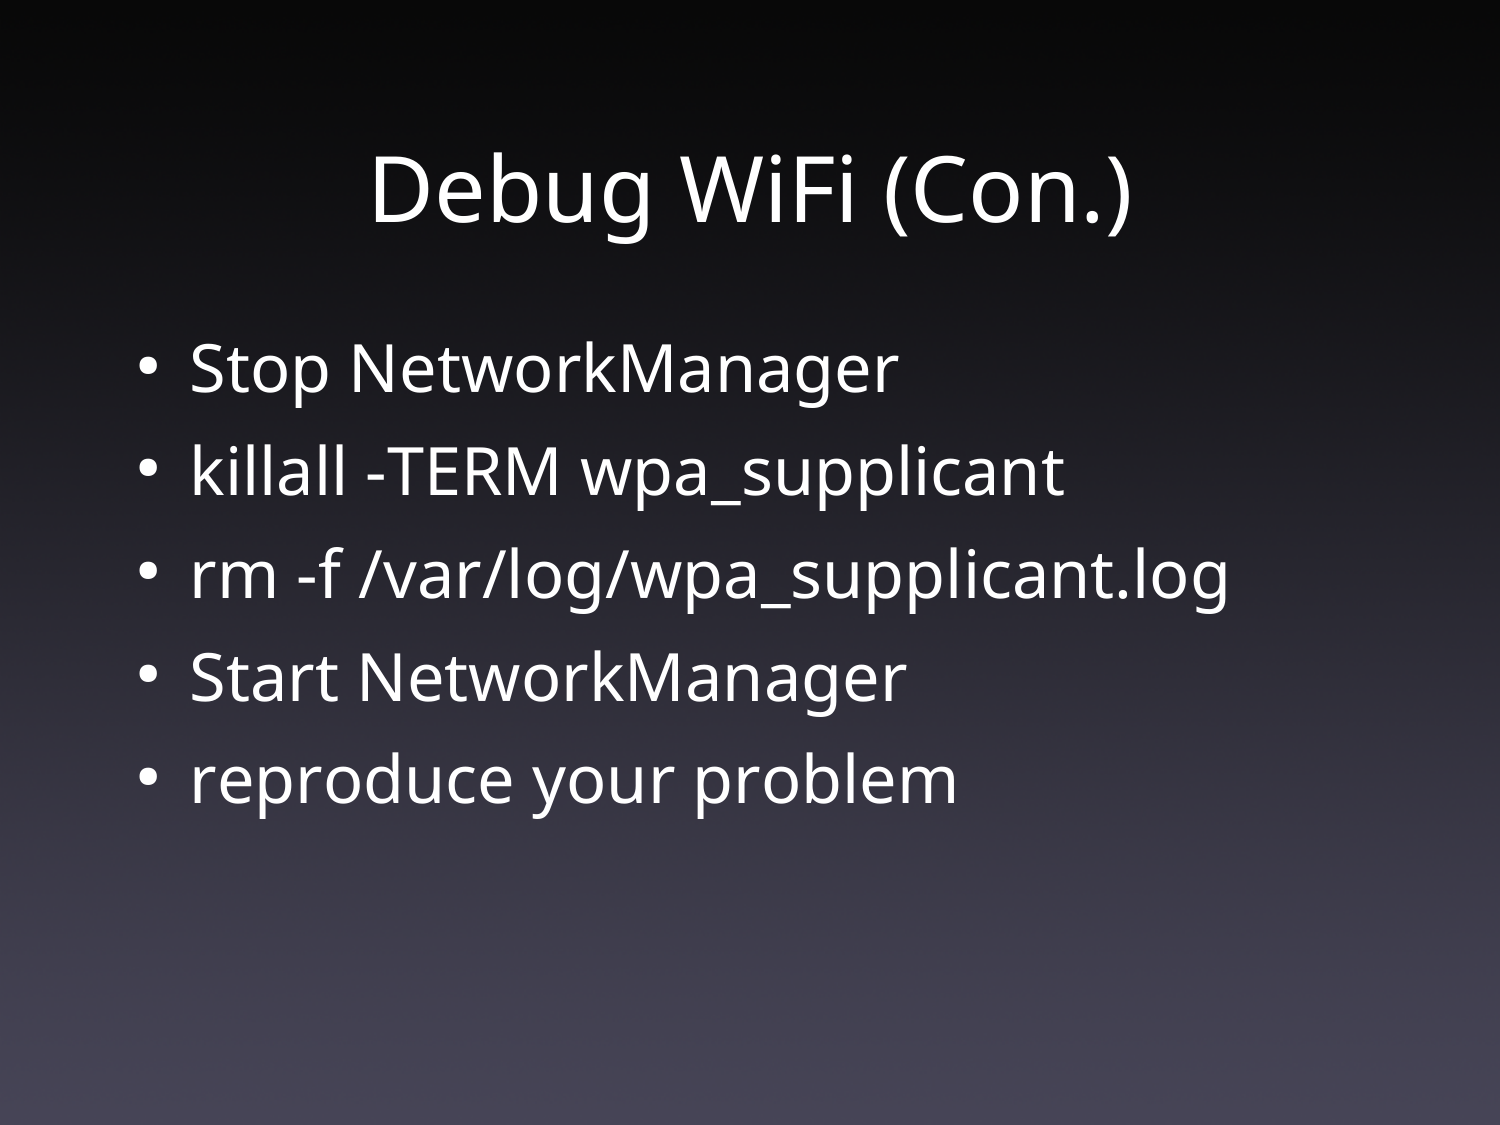

# Debug WiFi (Con.)
Stop NetworkManager
killall -TERM wpa_supplicant
rm -f /var/log/wpa_supplicant.log
Start NetworkManager
reproduce your problem